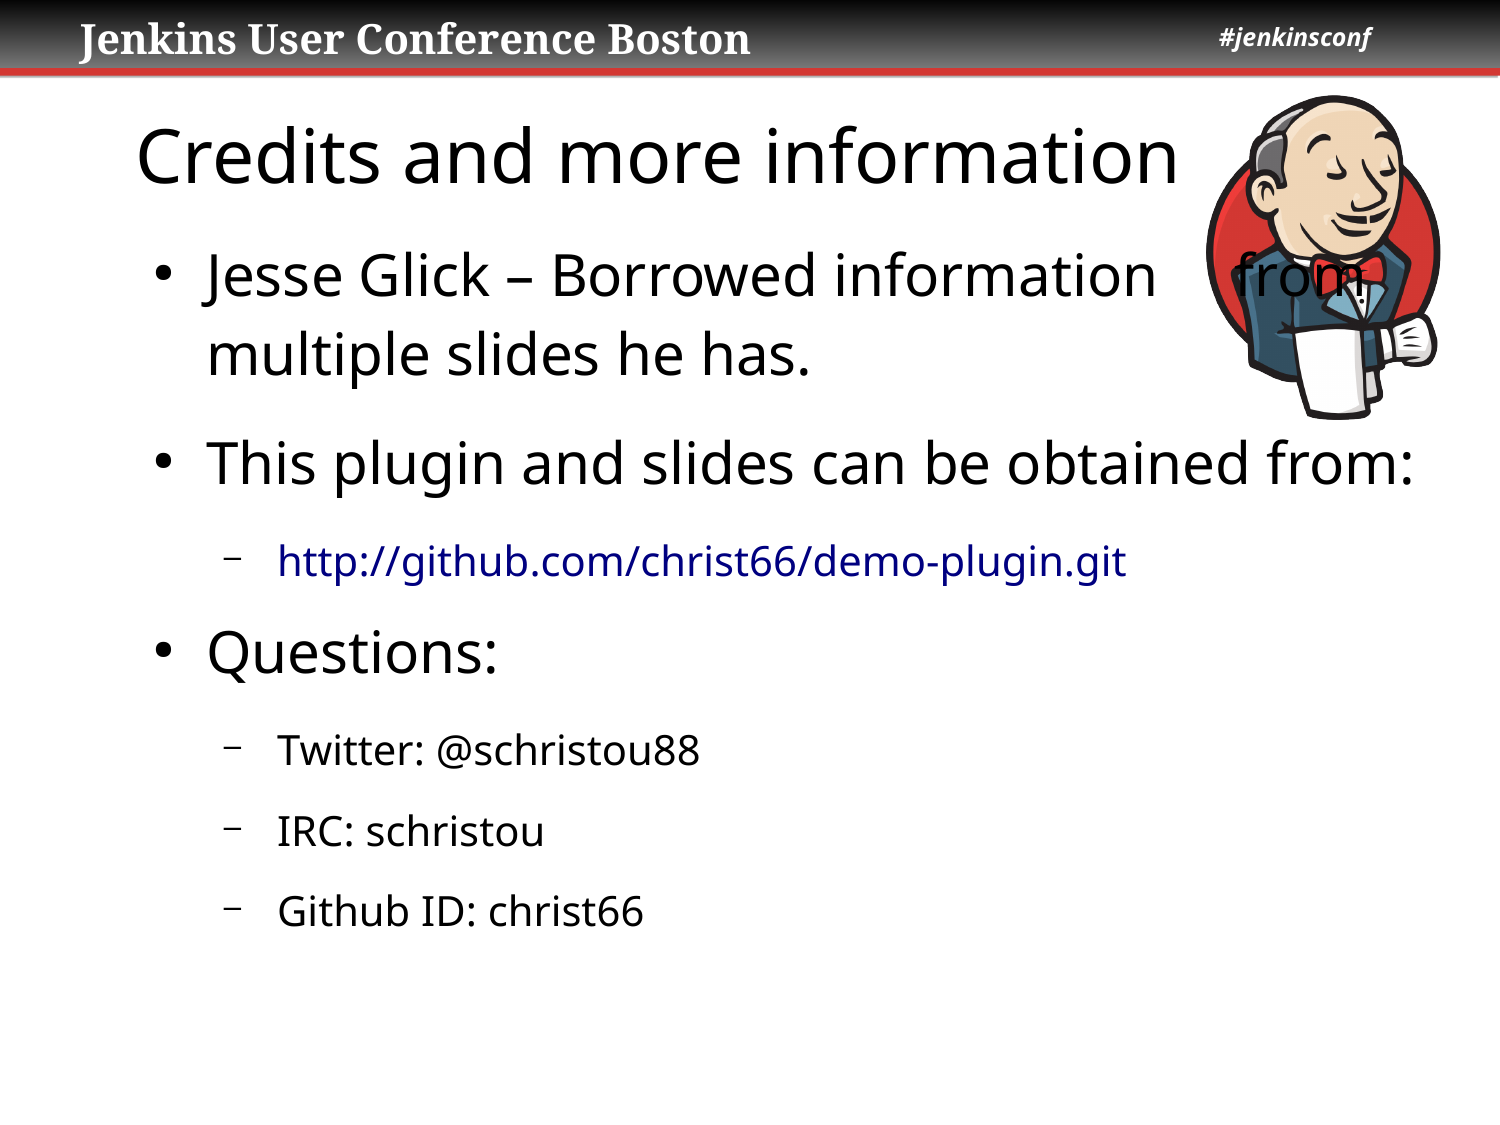

# Credits and more information
Jesse Glick – Borrowed information from multiple slides he has.
This plugin and slides can be obtained from:
http://github.com/christ66/demo-plugin.git
Questions:
Twitter: @schristou88
IRC: schristou
Github ID: christ66